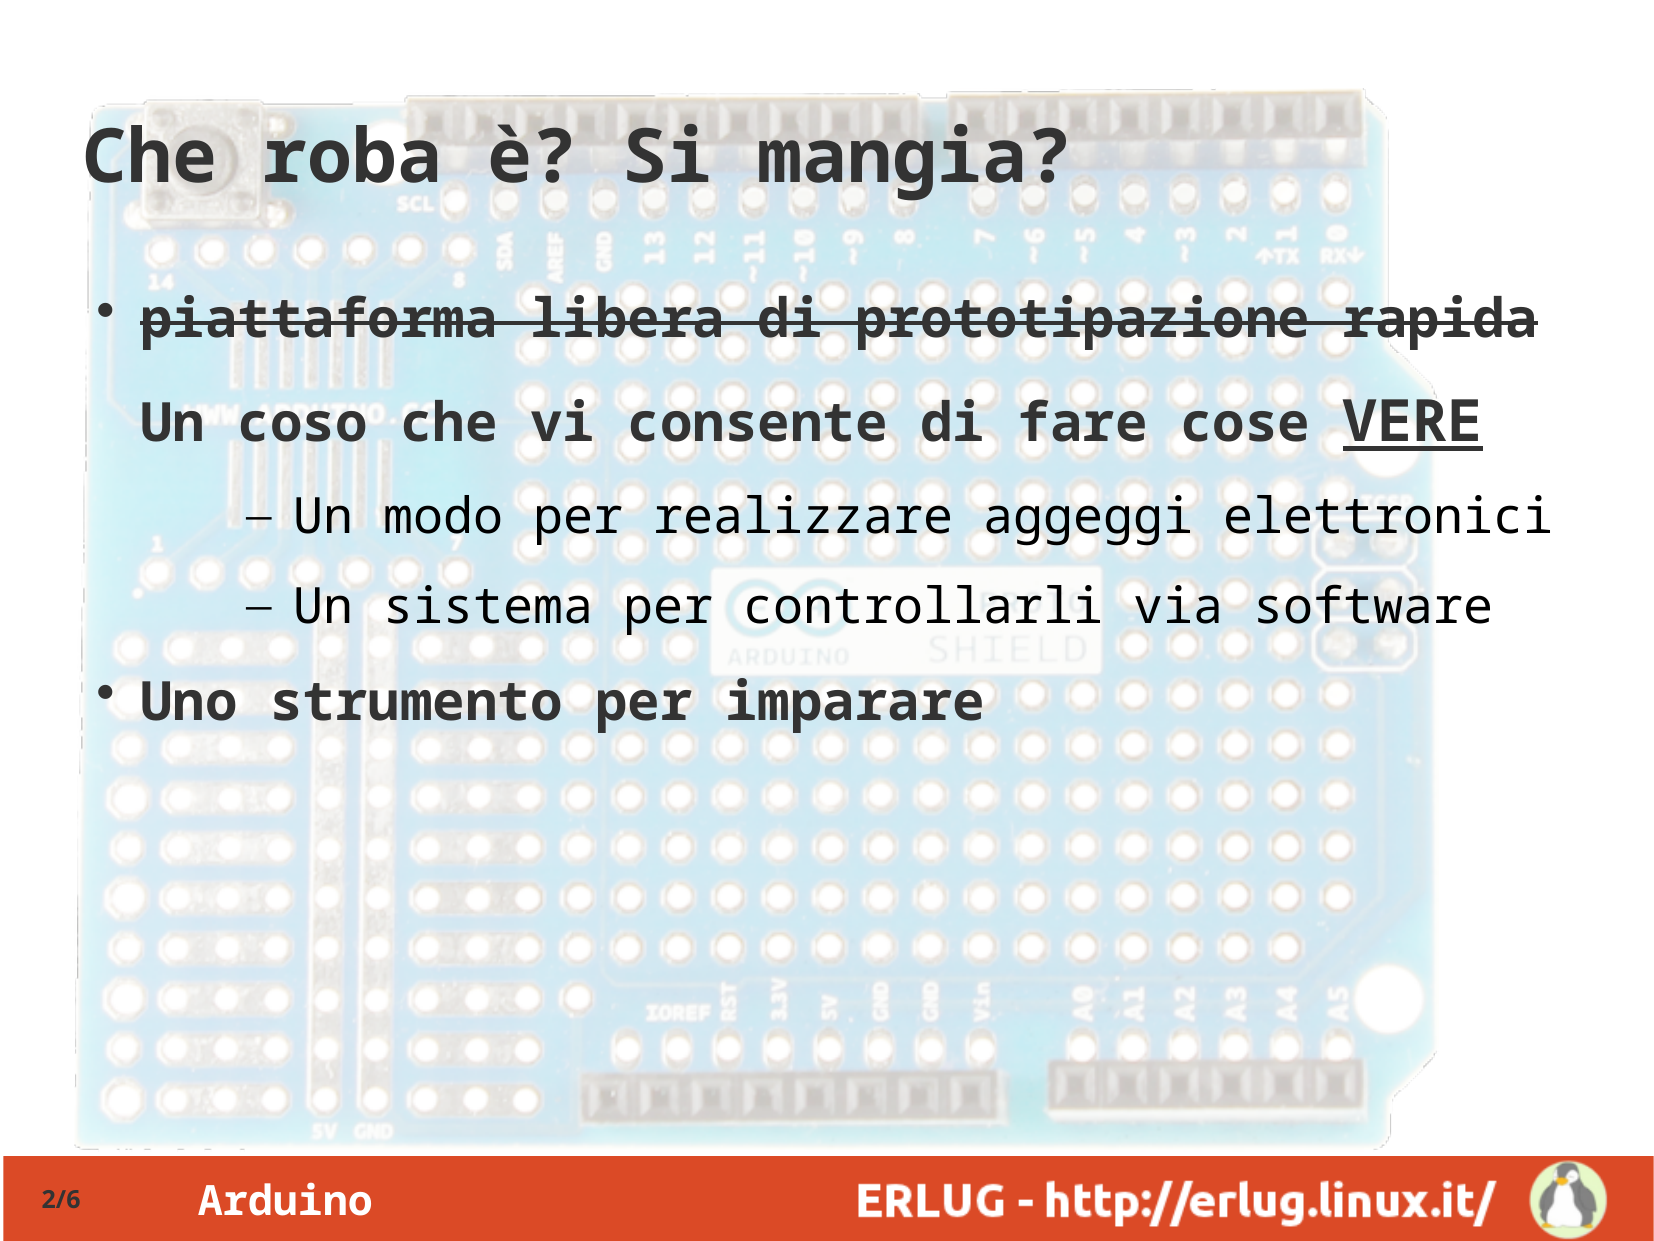

# Che roba è? Si mangia?
piattaforma libera di prototipazione rapida
Un coso che vi consente di fare cose VERE
Un modo per realizzare aggeggi elettronici
Un sistema per controllarli via software
Uno strumento per imparare